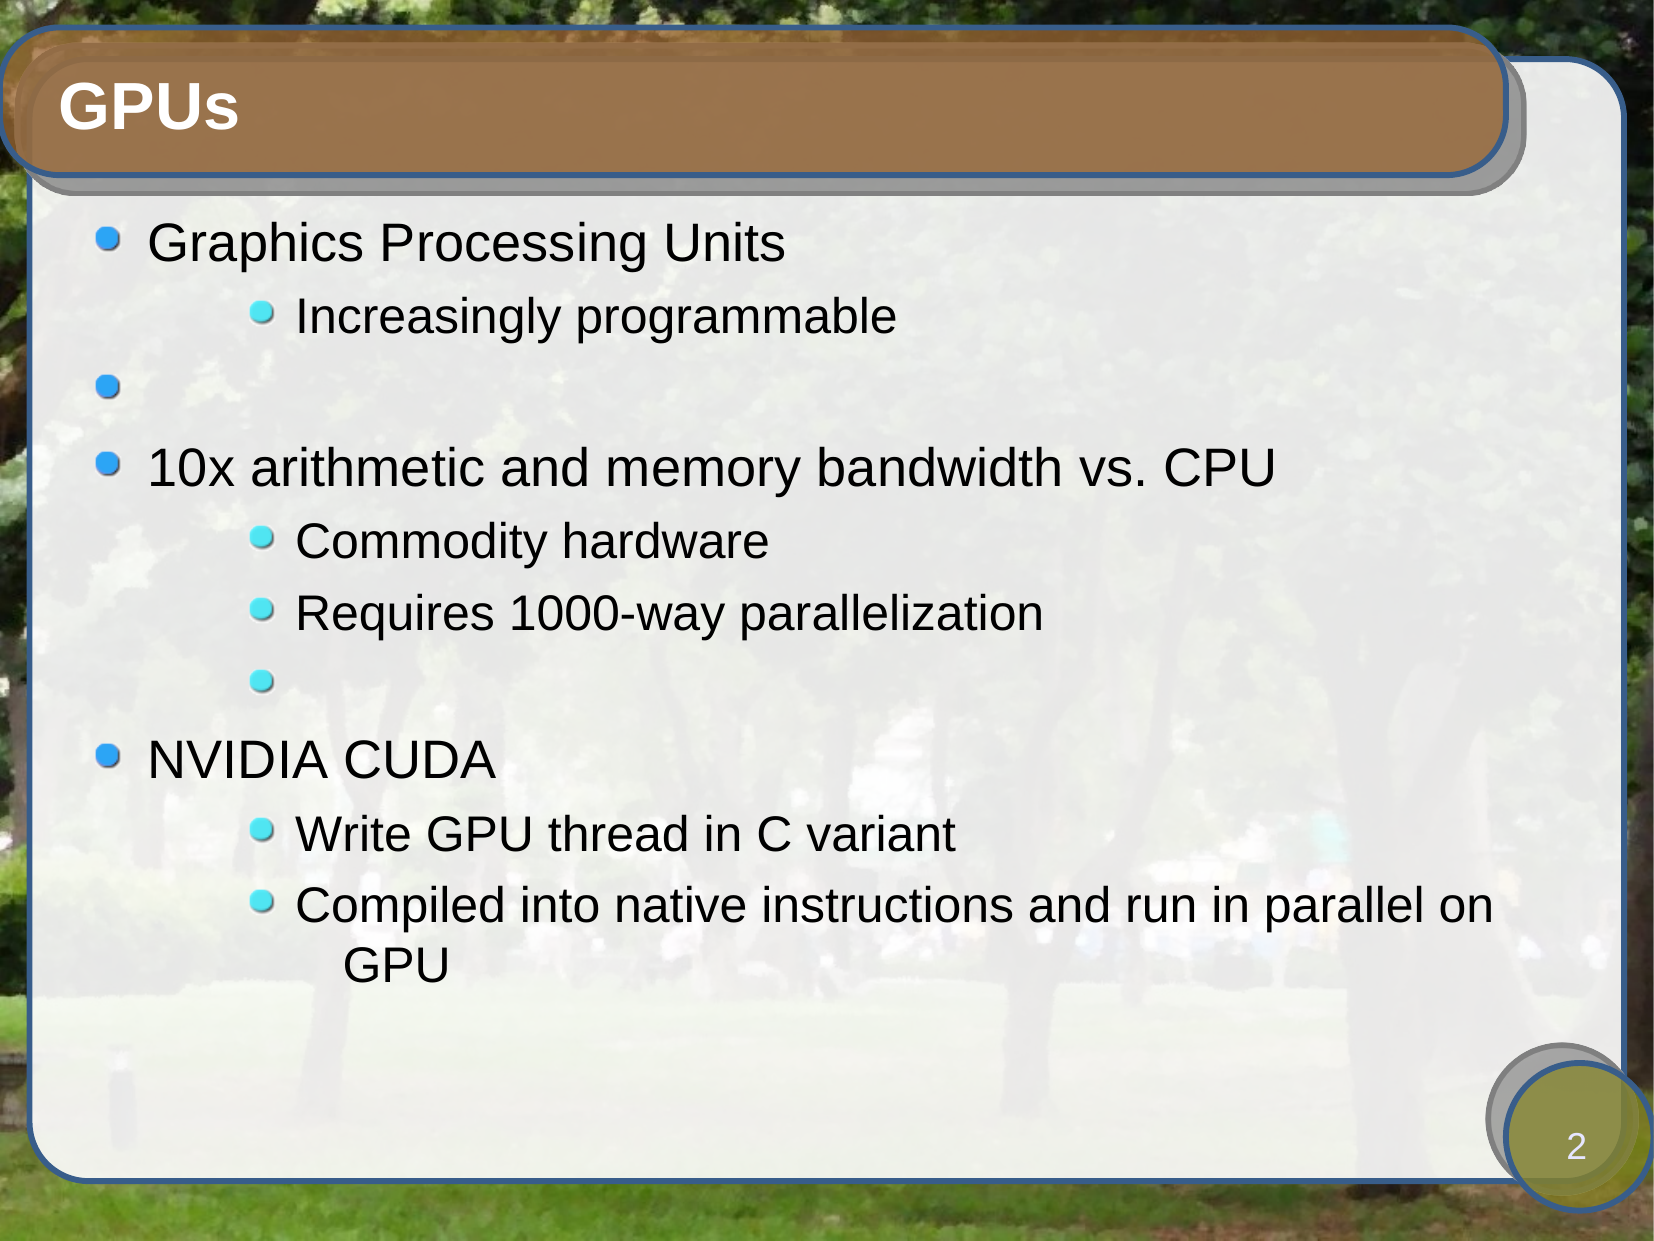

# GPUs
Graphics Processing Units
Increasingly programmable
10x arithmetic and memory bandwidth vs. CPU
Commodity hardware
Requires 1000-way parallelization
NVIDIA CUDA
Write GPU thread in C variant
Compiled into native instructions and run in parallel on GPU